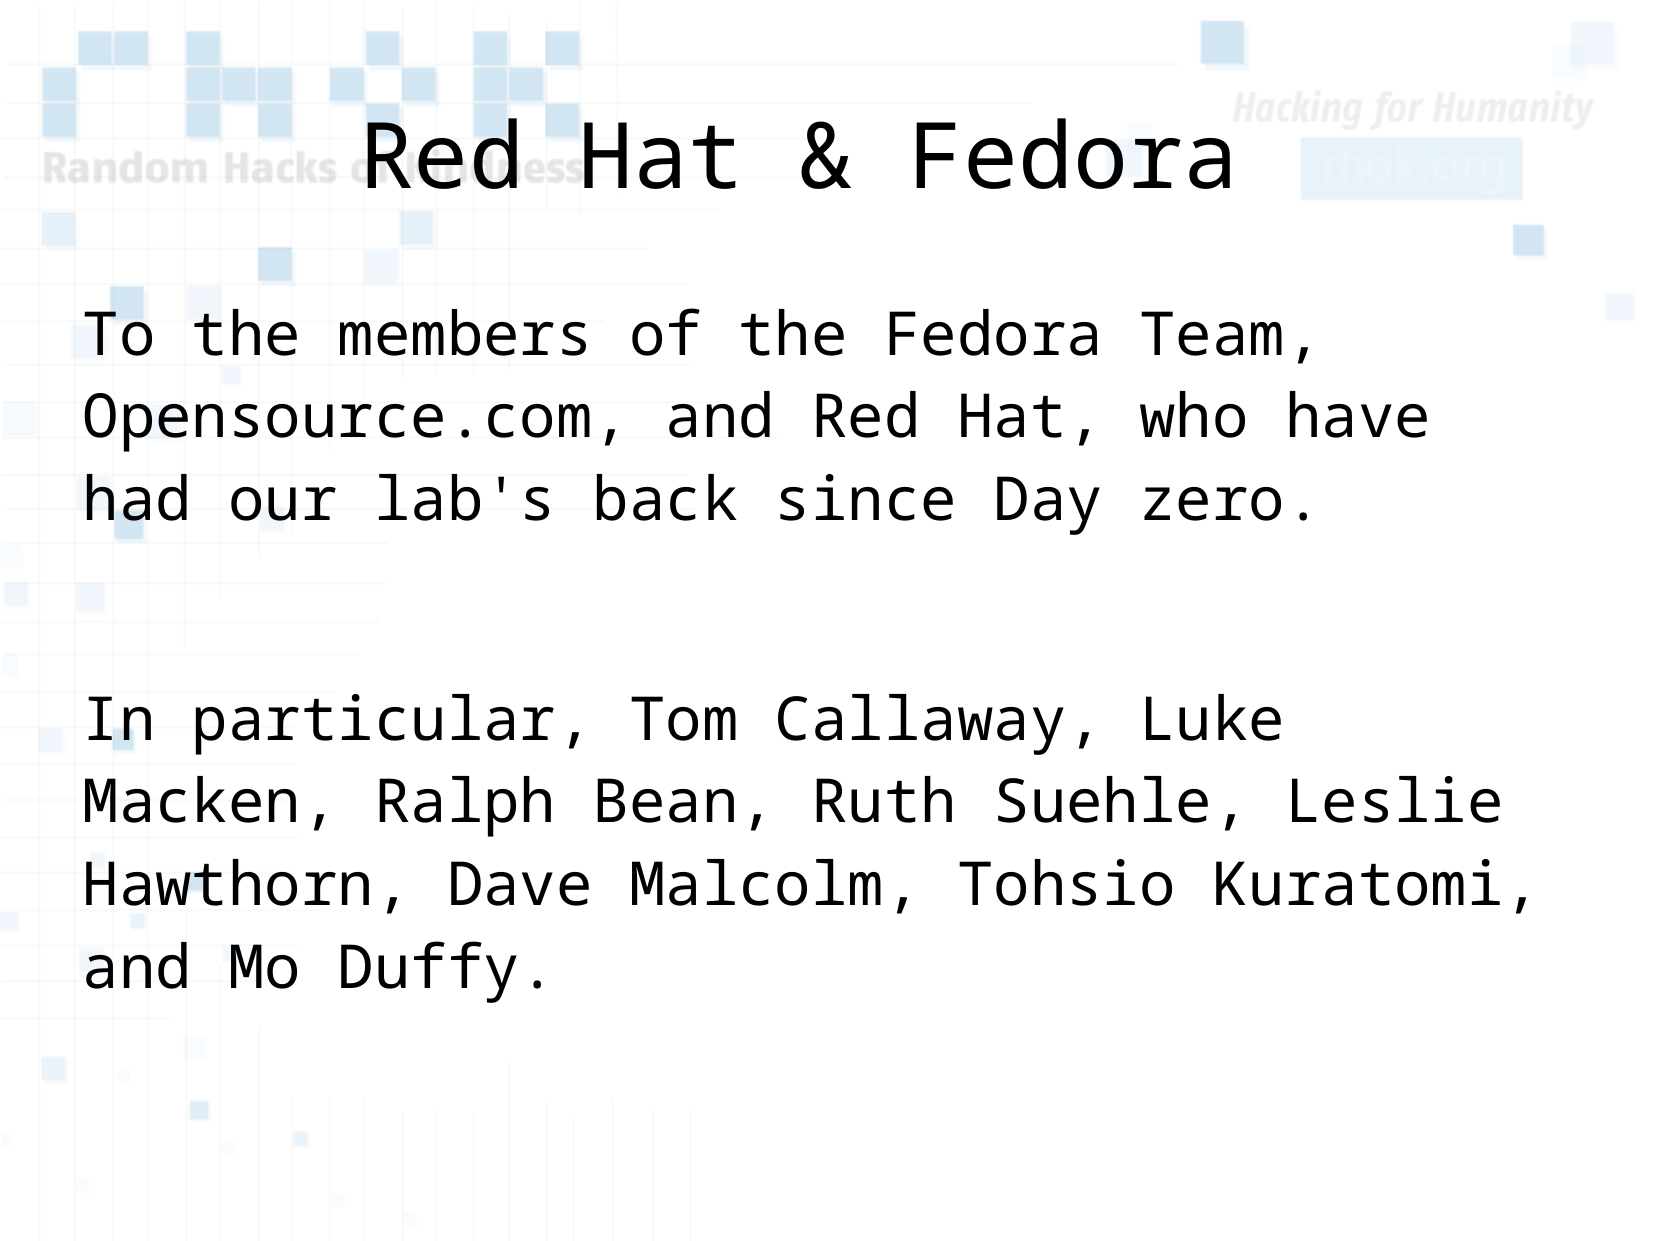

# Red Hat & Fedora
To the members of the Fedora Team, Opensource.com, and Red Hat, who have had our lab's back since Day zero.
In particular, Tom Callaway, Luke Macken, Ralph Bean, Ruth Suehle, Leslie Hawthorn, Dave Malcolm, Tohsio Kuratomi, and Mo Duffy.